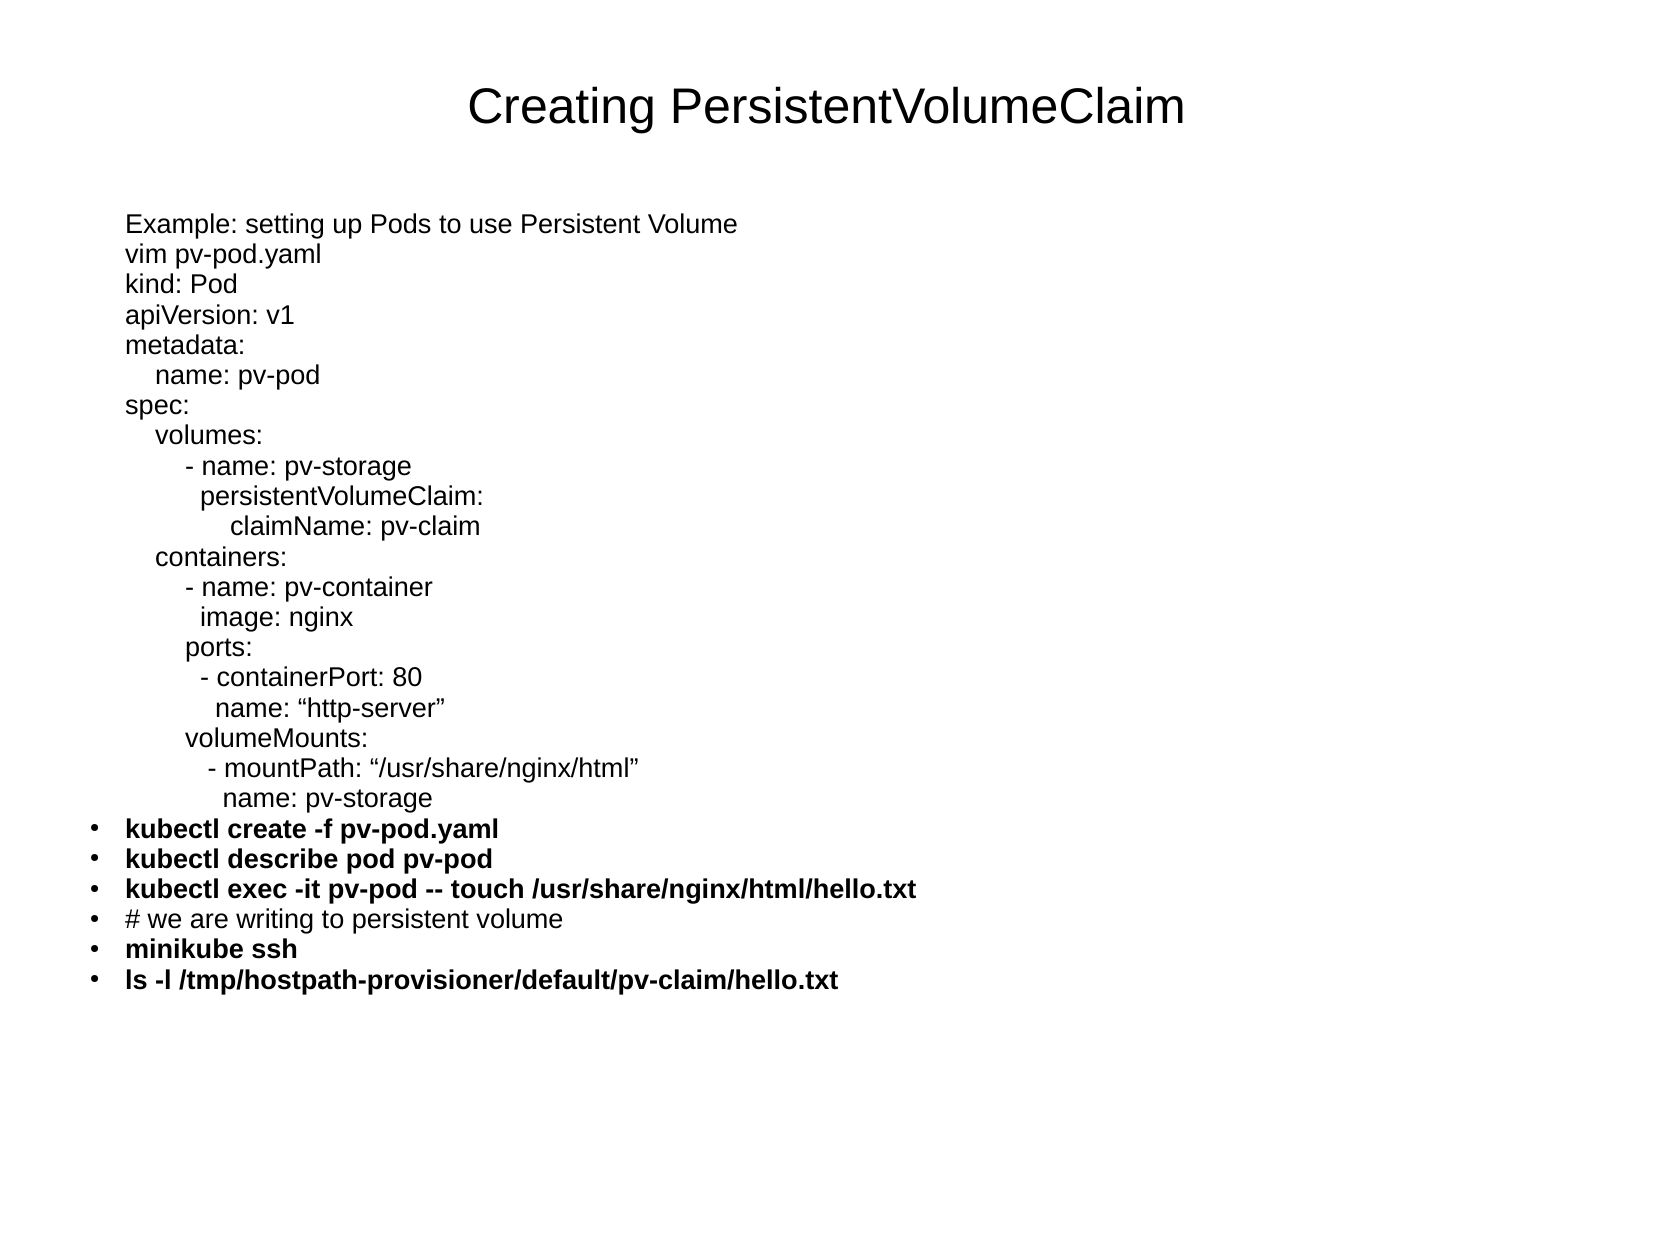

# Creating PersistentVolumeClaim
Example: setting up Pods to use Persistent Volume
vim pv-pod.yaml
kind: Pod
apiVersion: v1
metadata:
 name: pv-pod
spec:
 volumes:
 - name: pv-storage
 persistentVolumeClaim:
 claimName: pv-claim
 containers:
 - name: pv-container
 image: nginx
 ports:
 - containerPort: 80
 name: “http-server”
 volumeMounts:
 - mountPath: “/usr/share/nginx/html”
 name: pv-storage
kubectl create -f pv-pod.yaml
kubectl describe pod pv-pod
kubectl exec -it pv-pod -- touch /usr/share/nginx/html/hello.txt
# we are writing to persistent volume
minikube ssh
ls -l /tmp/hostpath-provisioner/default/pv-claim/hello.txt